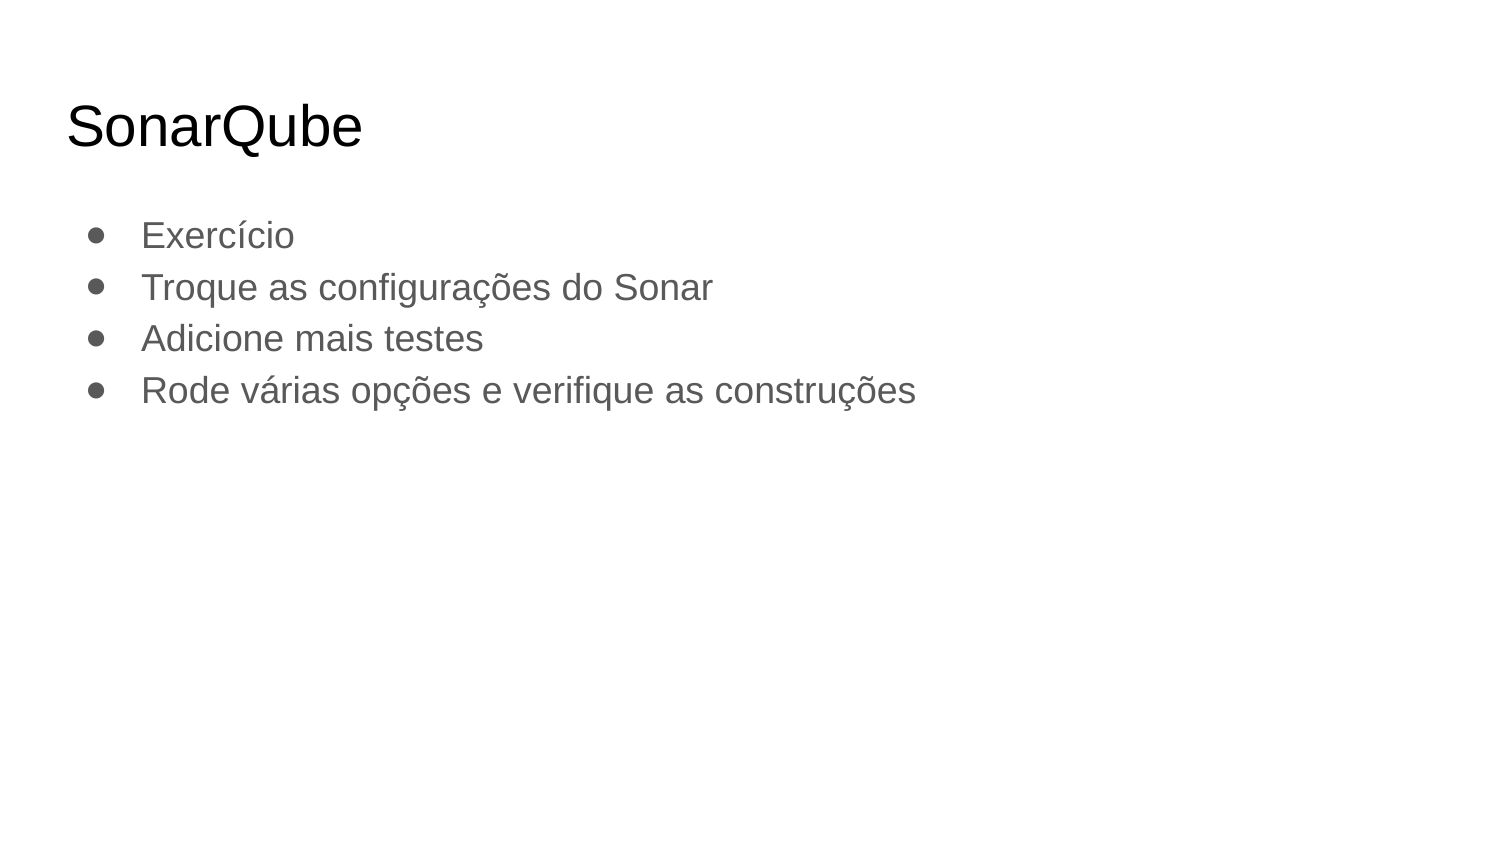

# SonarQube
Exercício
Troque as configurações do Sonar
Adicione mais testes
Rode várias opções e verifique as construções